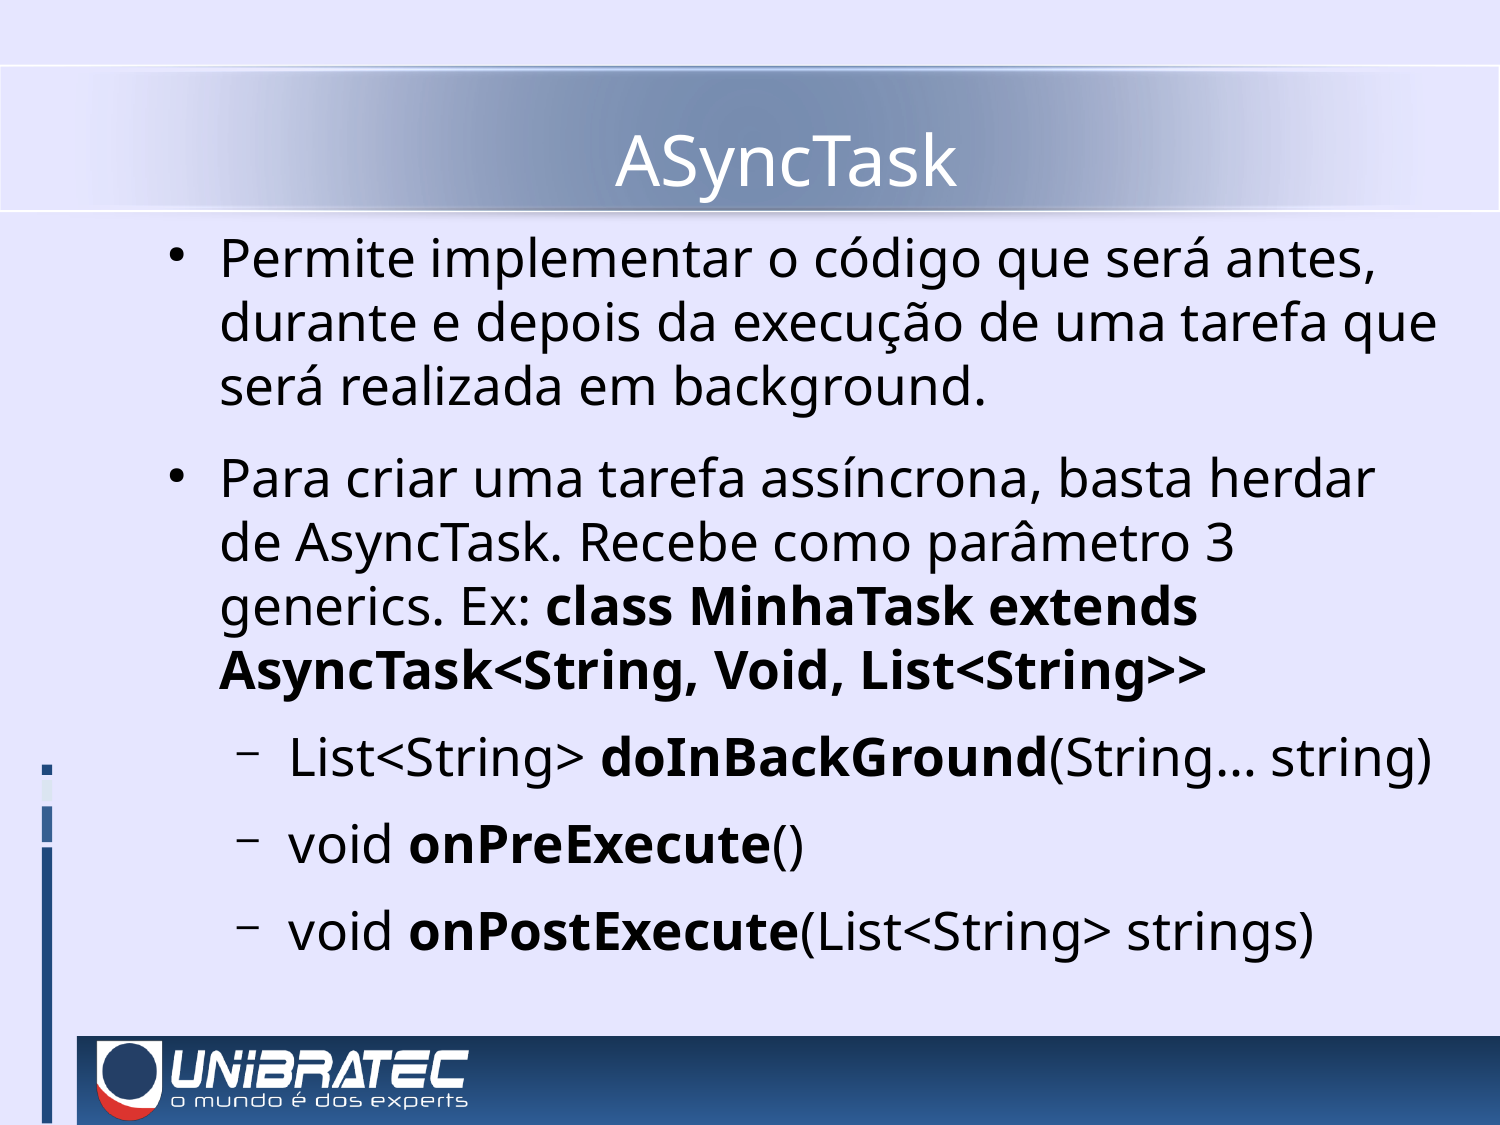

# ASyncTask
Permite implementar o código que será antes, durante e depois da execução de uma tarefa que será realizada em background.
Para criar uma tarefa assíncrona, basta herdar de AsyncTask. Recebe como parâmetro 3 generics. Ex: class MinhaTask extends AsyncTask<String, Void, List<String>>
List<String> doInBackGround(String… string)
void onPreExecute()
void onPostExecute(List<String> strings)